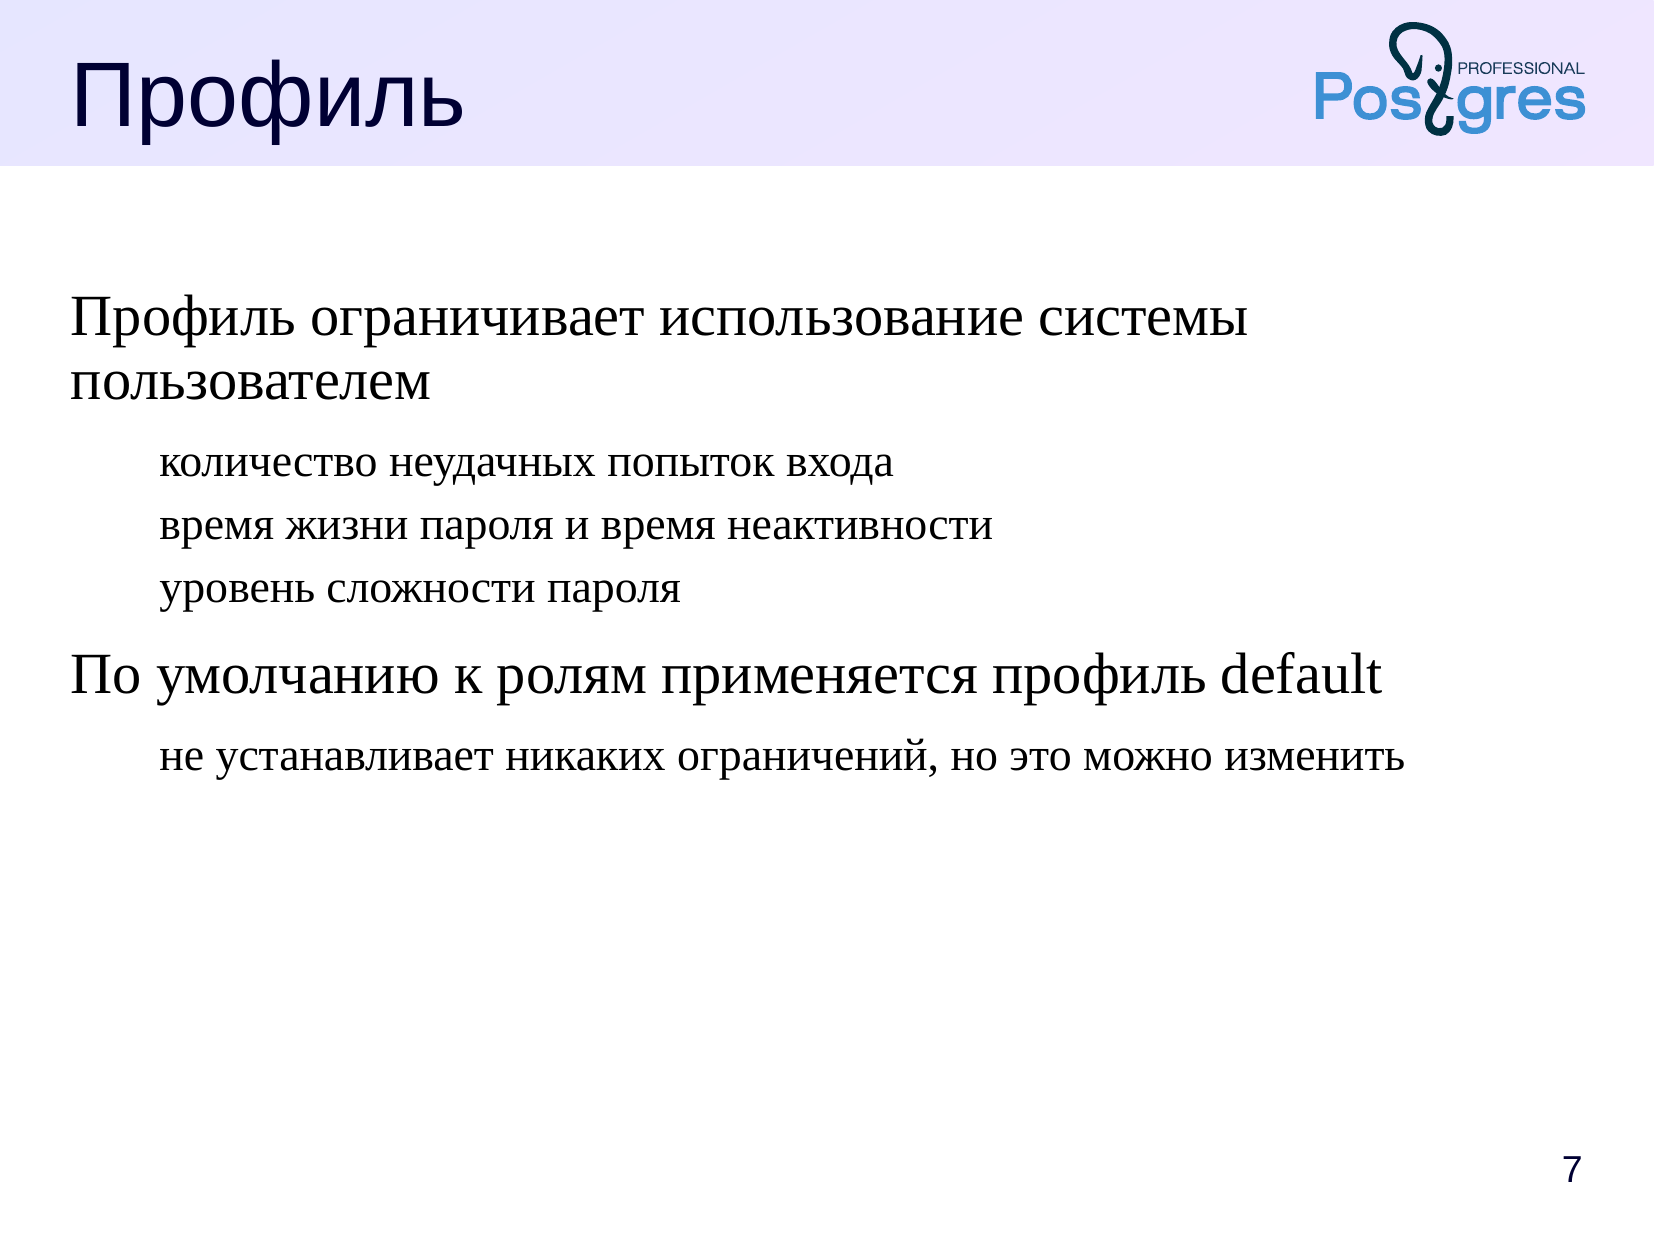

# Профиль
Профиль ограничивает использование системы пользователем
количество неудачных попыток входа
время жизни пароля и время неактивности
уровень сложности пароля
По умолчанию к ролям применяется профиль default
не устанавливает никаких ограничений, но это можно изменить